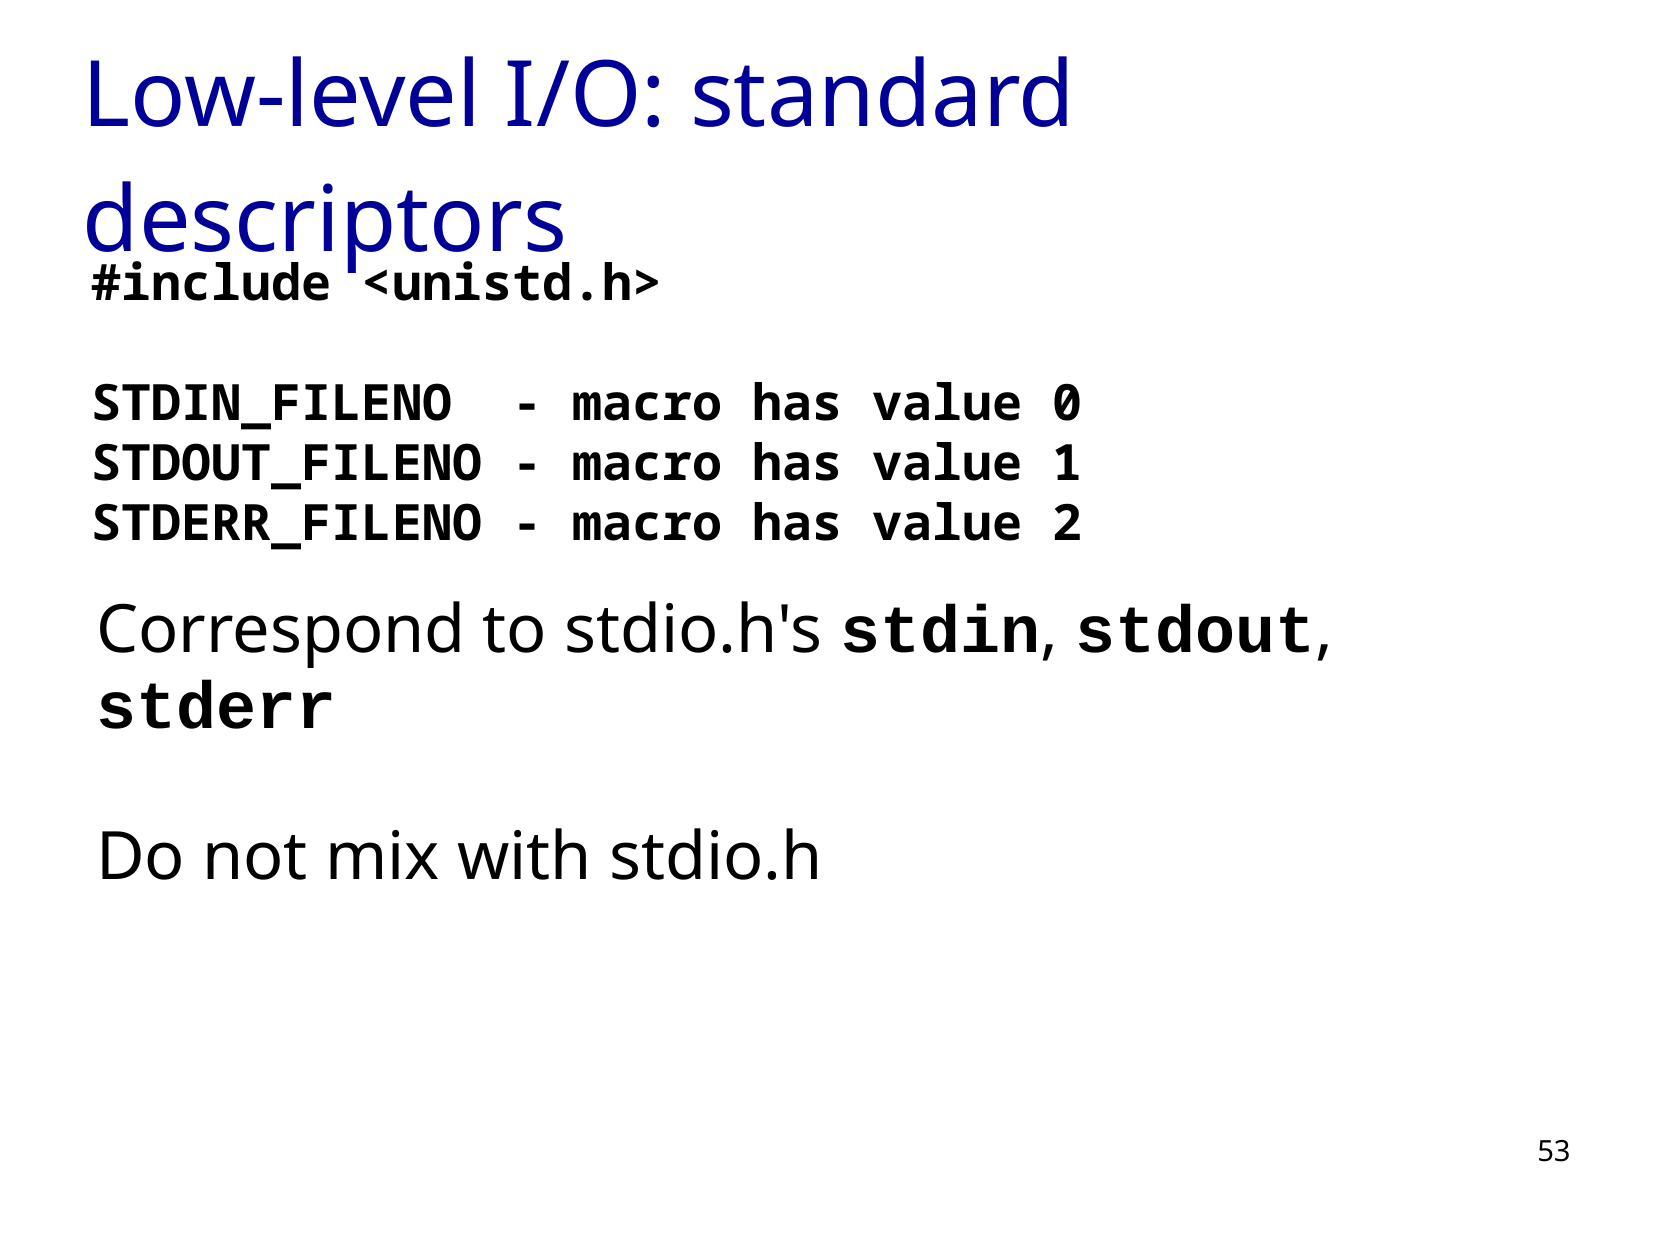

# Low-level I/O: standard descriptors
#include <unistd.h>
STDIN_FILENO - macro has value 0
STDOUT_FILENO - macro has value 1
STDERR_FILENO - macro has value 2
Correspond to stdio.h's stdin, stdout, stderr
Do not mix with stdio.h
53